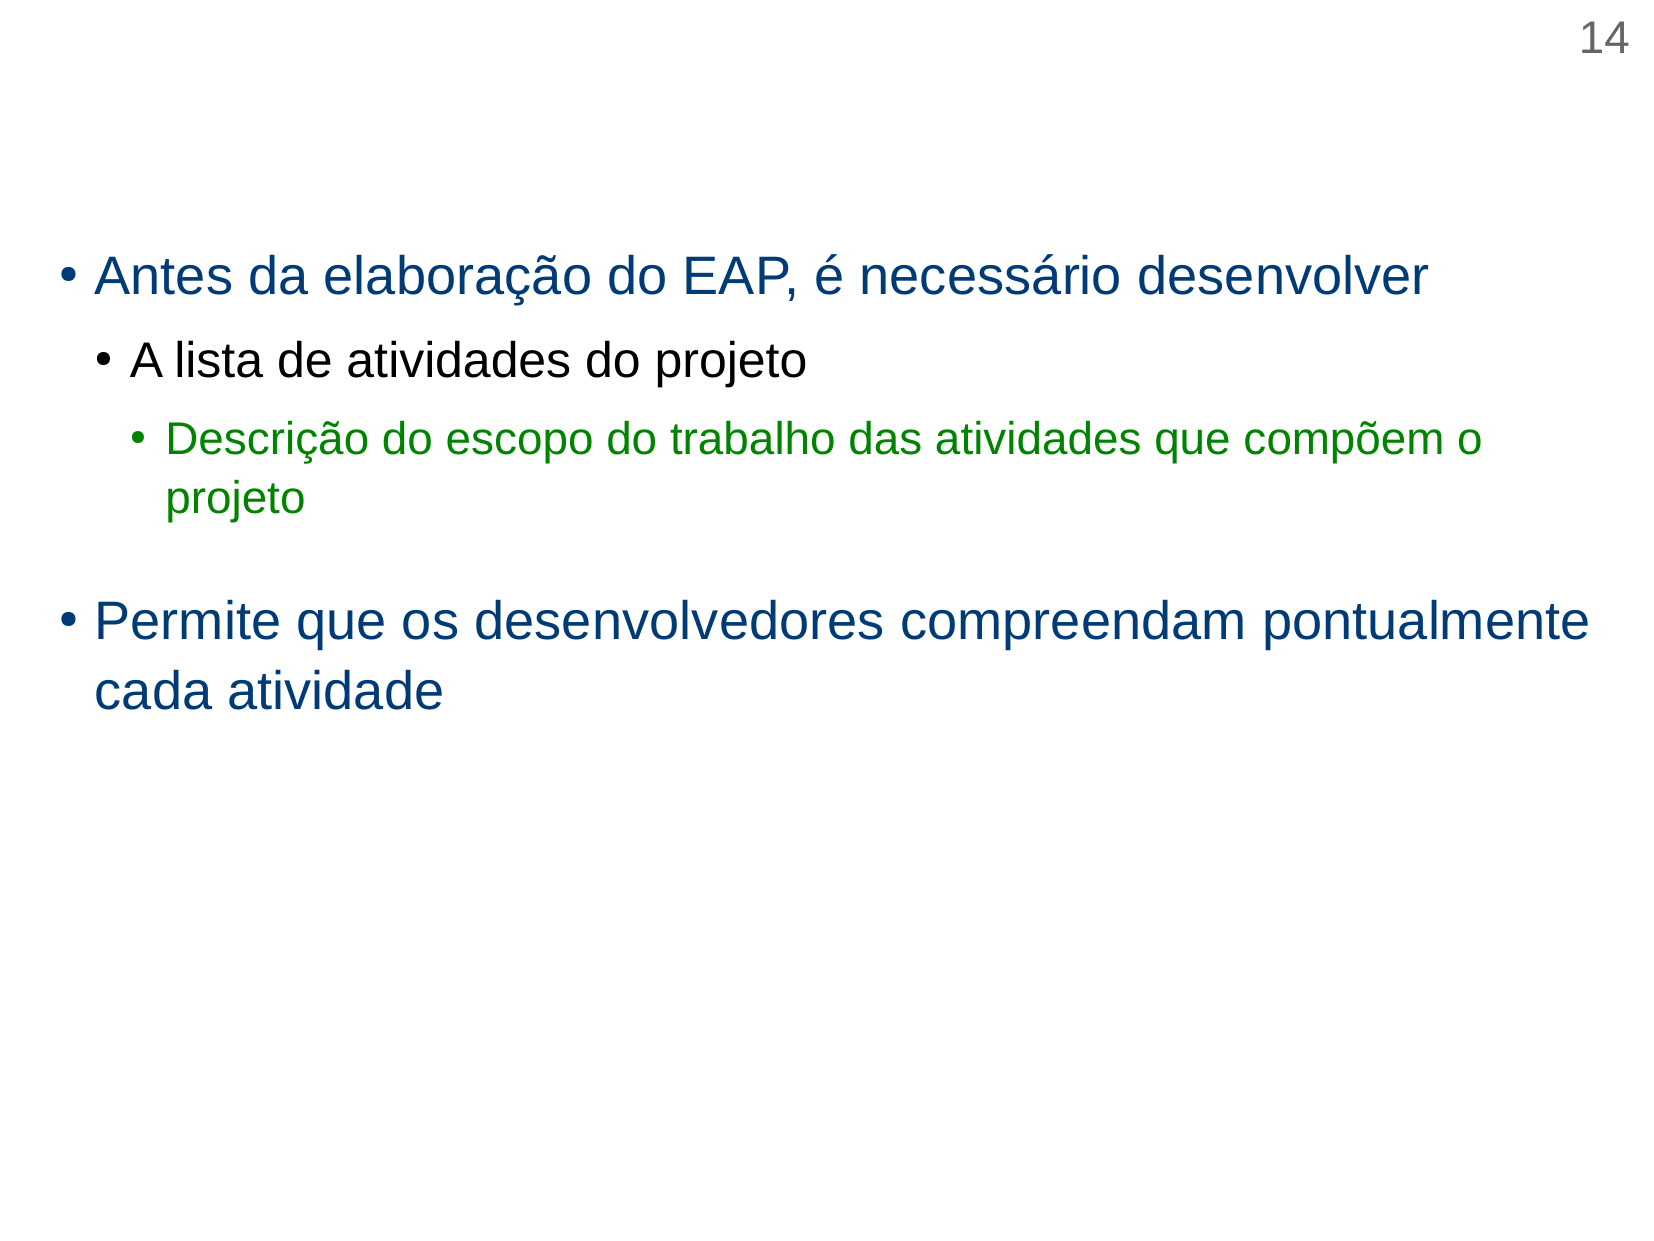

14
#
Antes da elaboração do EAP, é necessário desenvolver
A lista de atividades do projeto
Descrição do escopo do trabalho das atividades que compõem o projeto
Permite que os desenvolvedores compreendam pontualmente cada atividade